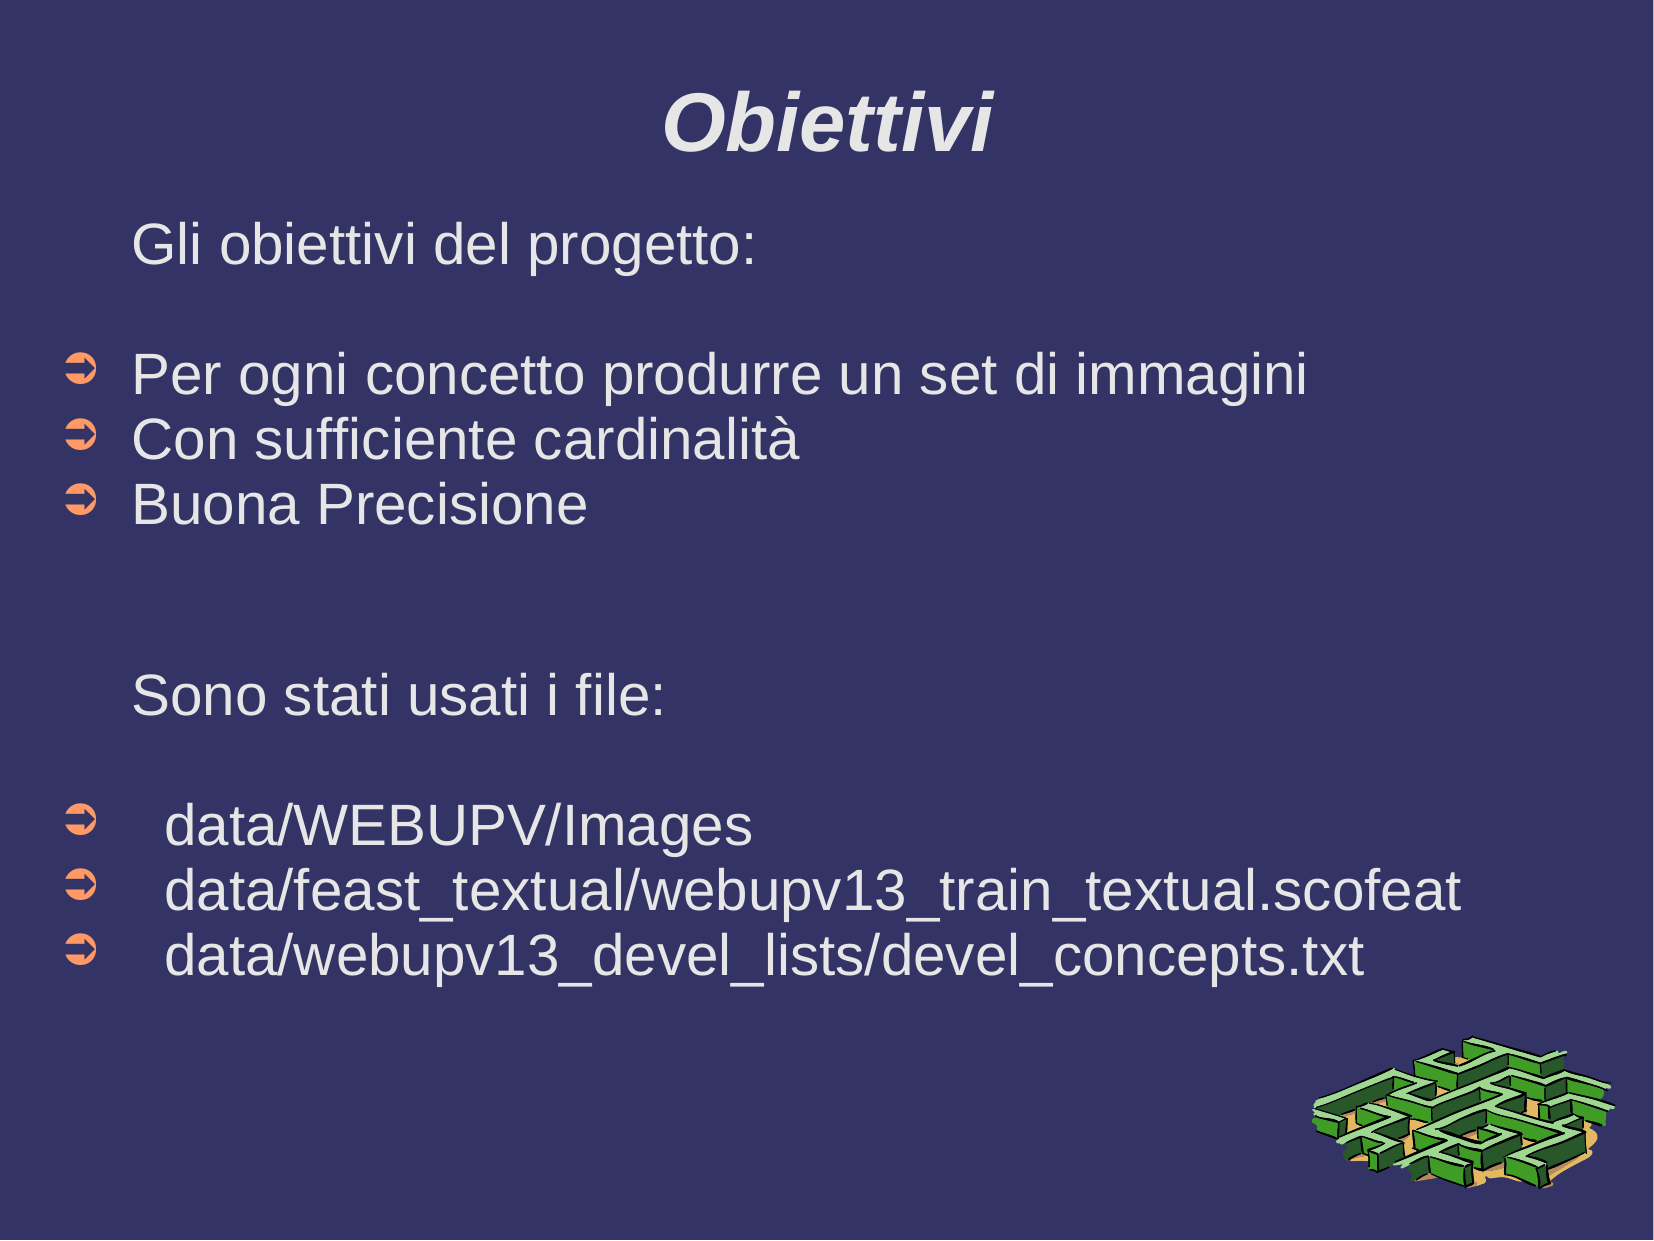

# Obiettivi
Gli obiettivi del progetto:
Per ogni concetto produrre un set di immagini
Con sufficiente cardinalità
Buona Precisione
Sono stati usati i file:
 data/WEBUPV/Images
 data/feast_textual/webupv13_train_textual.scofeat
 data/webupv13_devel_lists/devel_concepts.txt